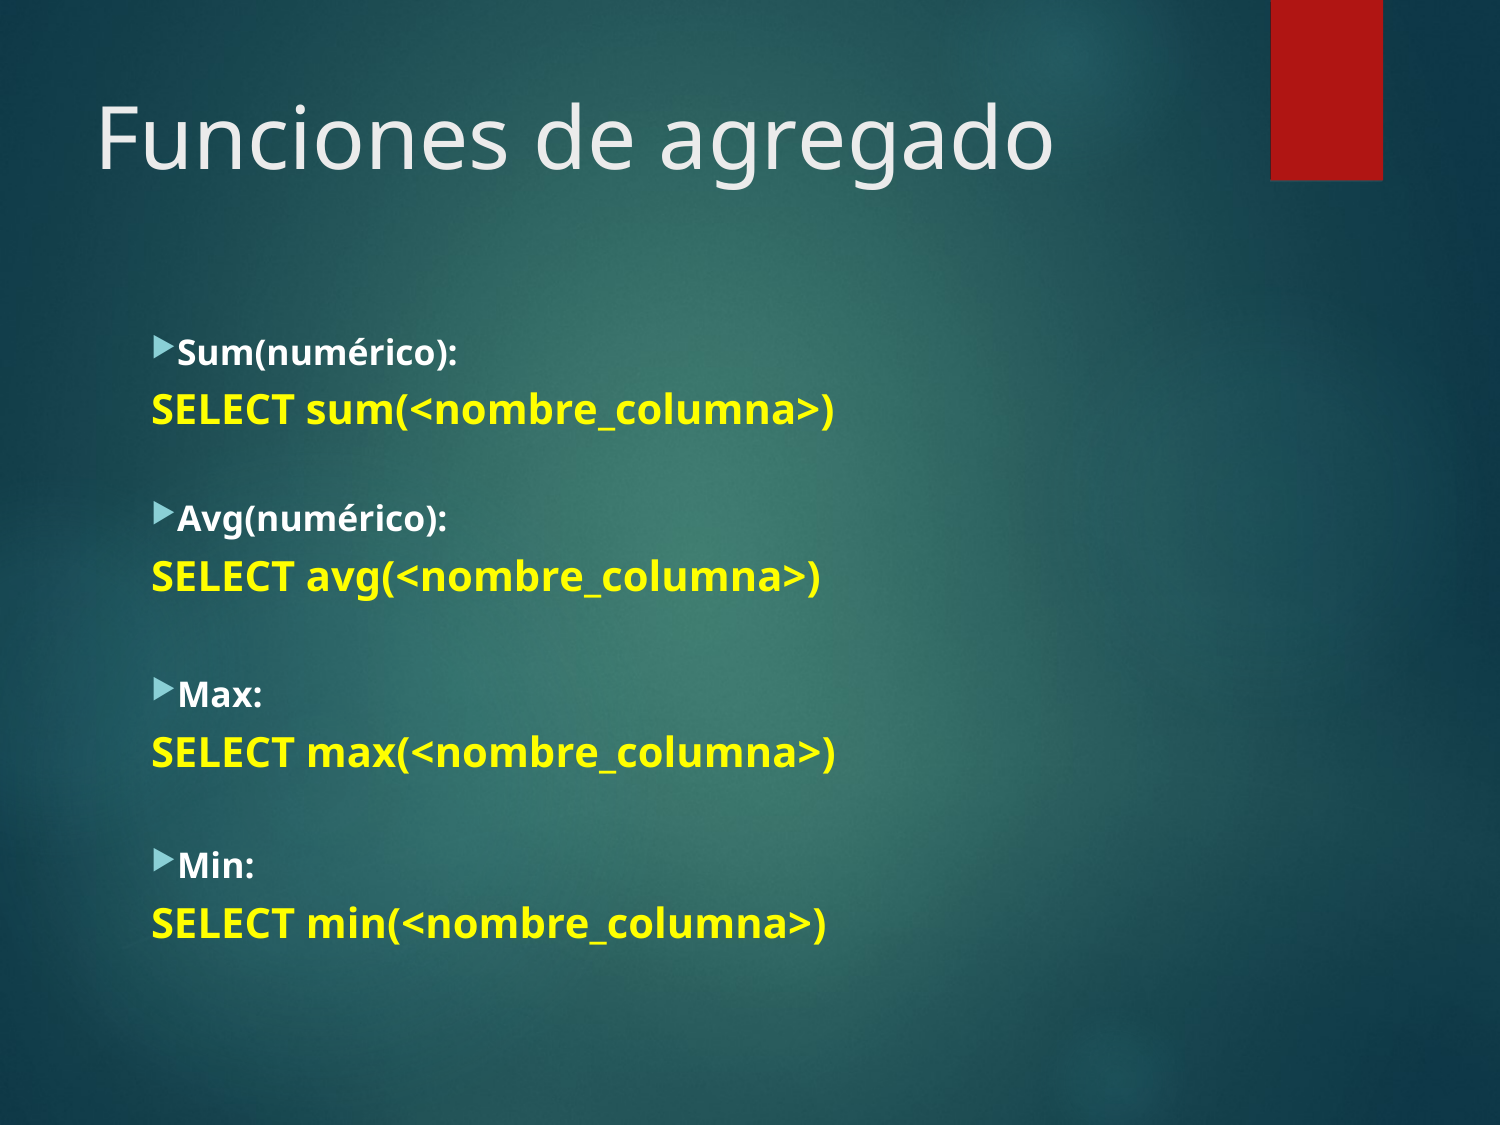

# Funciones de agregado
Sum(numérico):
SELECT sum(<nombre_columna>)
Avg(numérico):
SELECT avg(<nombre_columna>)
Max:
SELECT max(<nombre_columna>)
Min:
SELECT min(<nombre_columna>)